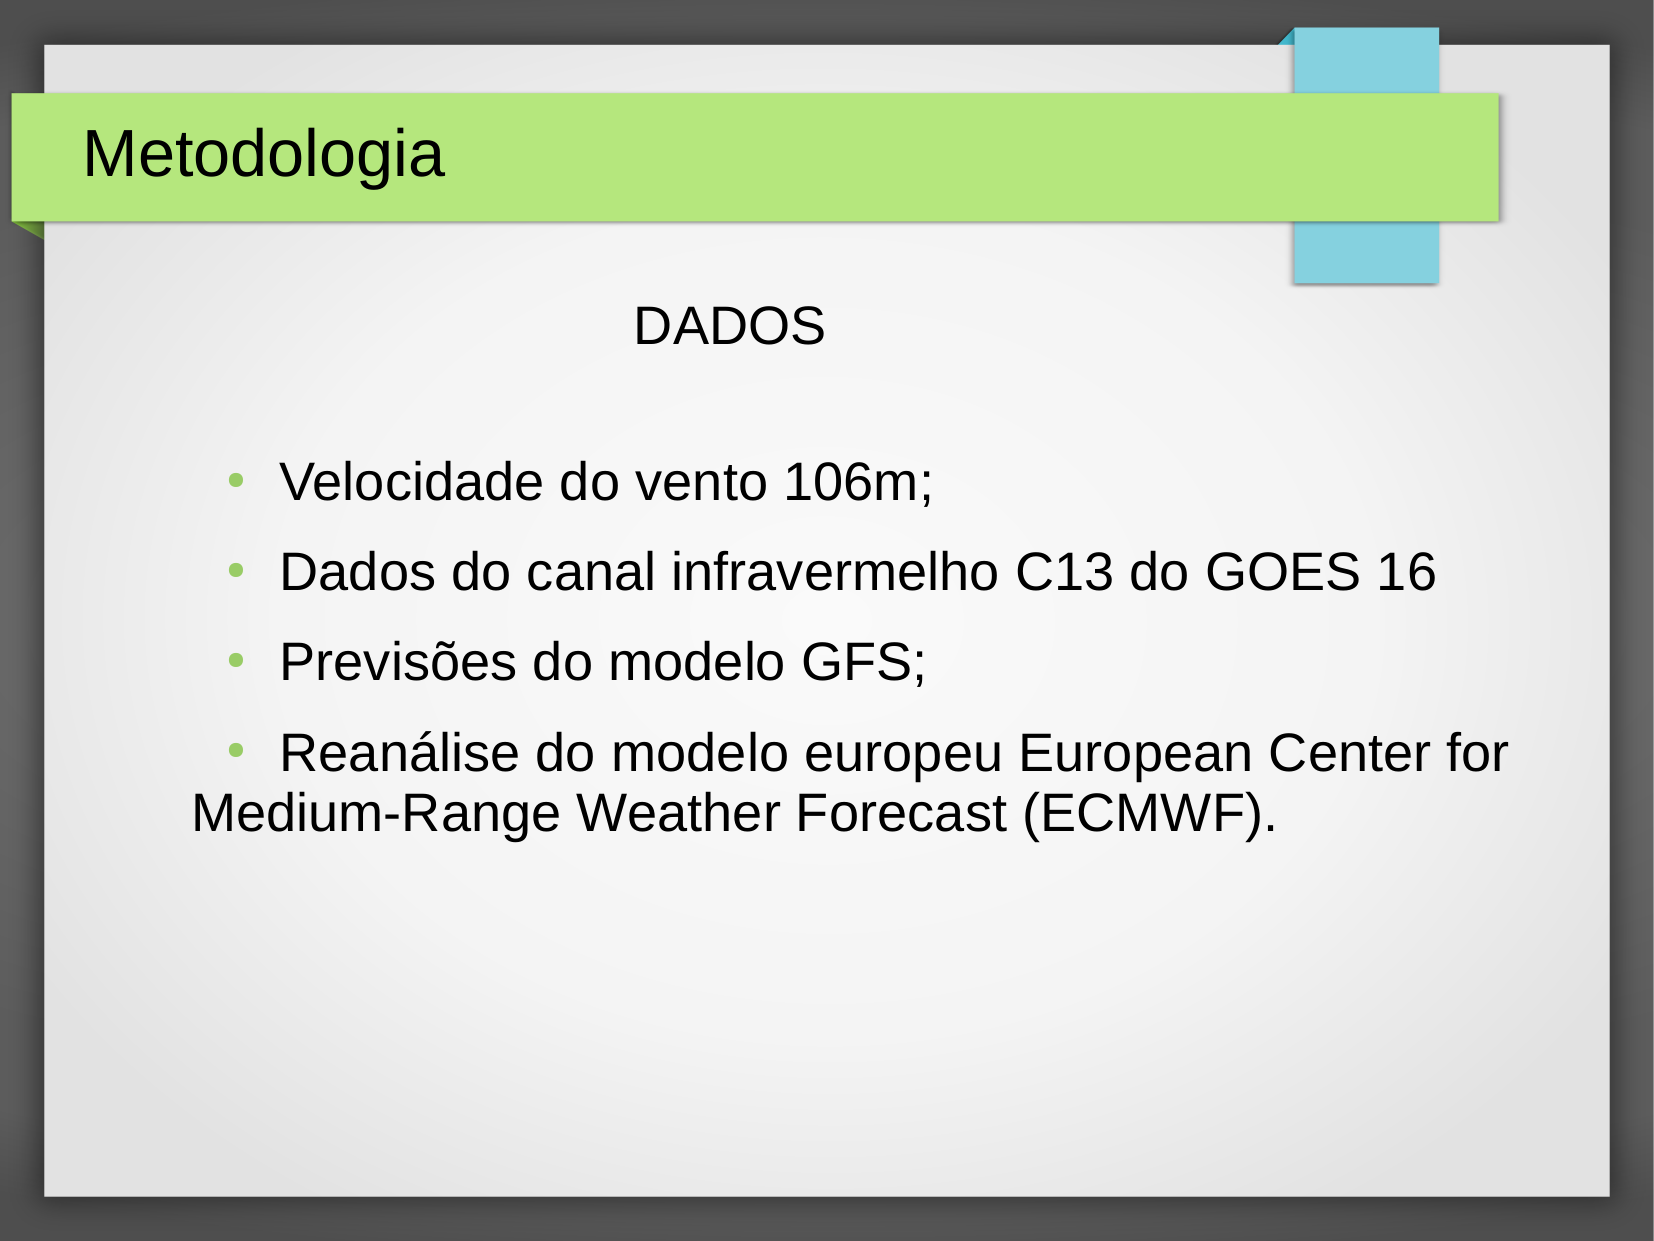

# Metodologia
DADOS
Velocidade do vento 106m;
Dados do canal infravermelho C13 do GOES 16
Previsões do modelo GFS;
Reanálise do modelo europeu European Center for Medium-Range Weather Forecast (ECMWF).